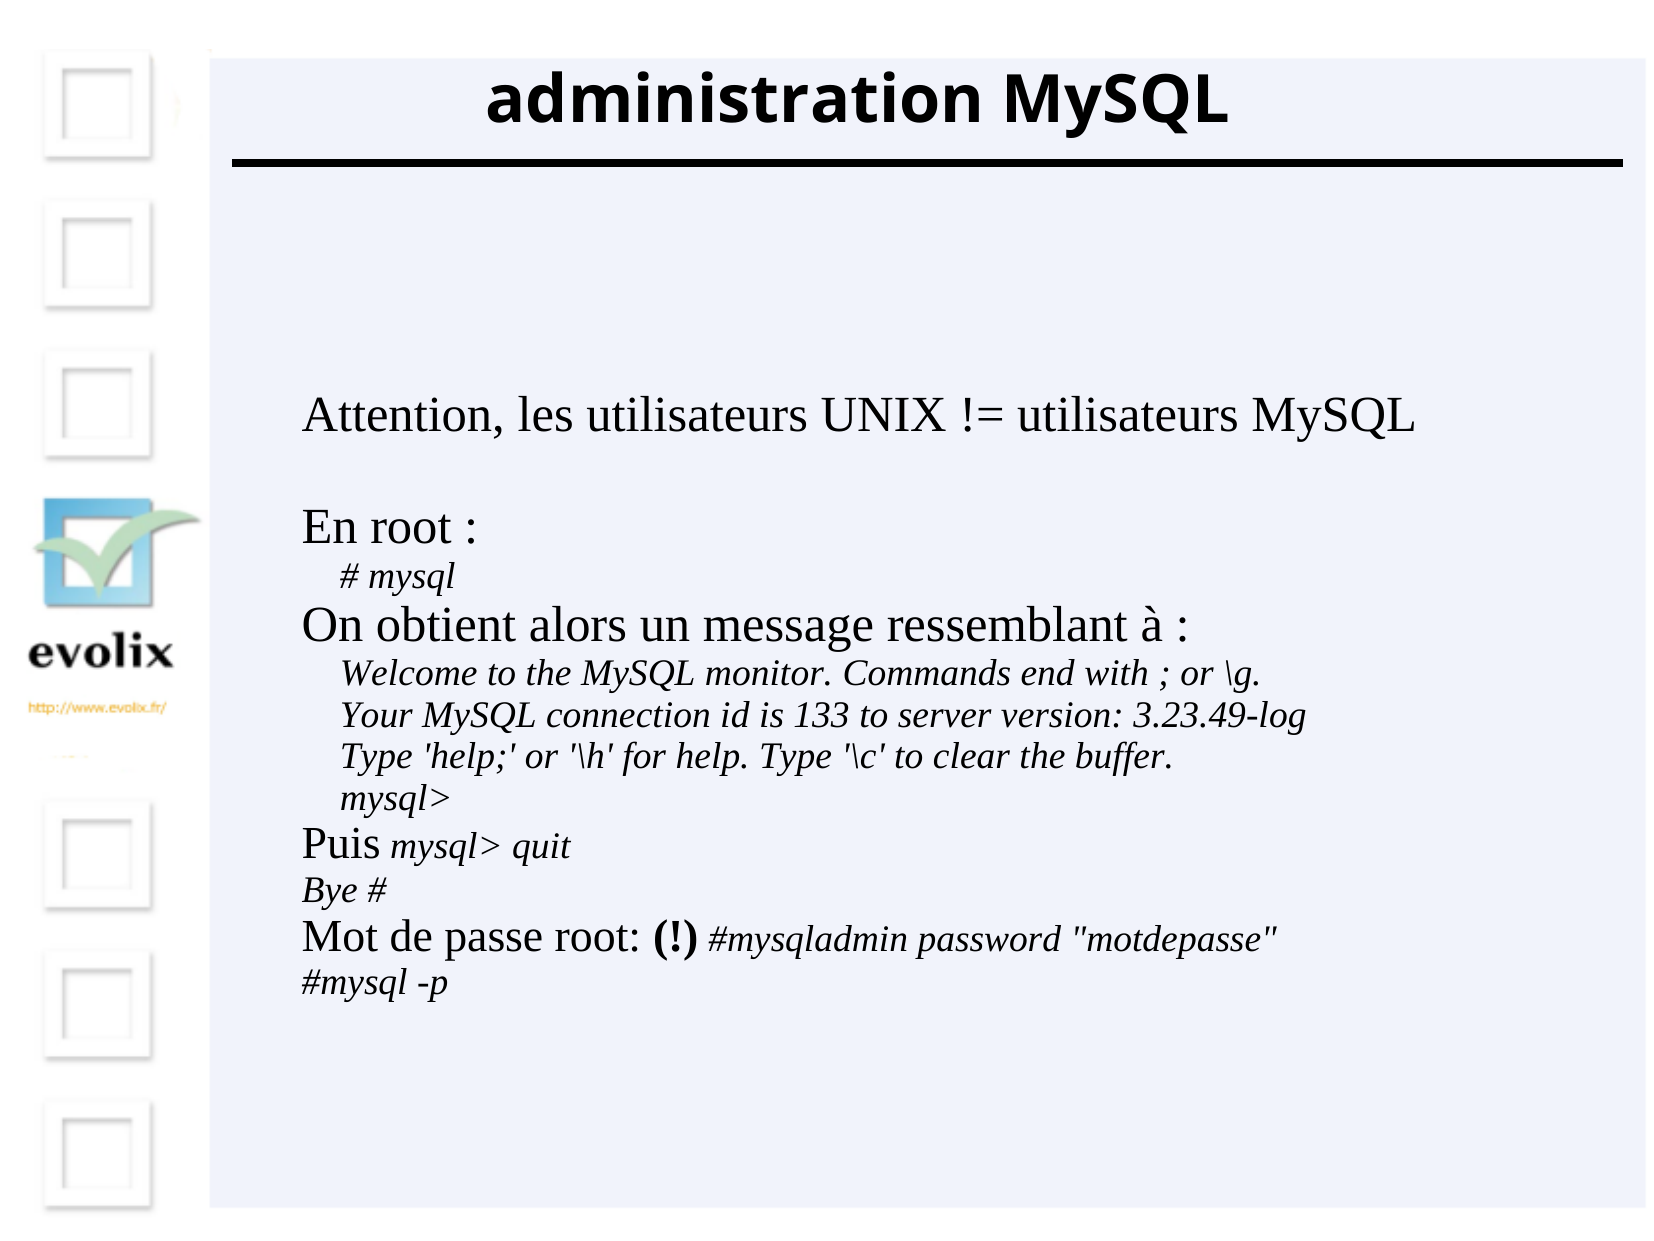

# administration MySQL
Attention, les utilisateurs UNIX != utilisateurs MySQL
En root :
# mysql
On obtient alors un message ressemblant à :
Welcome to the MySQL monitor. Commands end with ; or \g.
Your MySQL connection id is 133 to server version: 3.23.49-log
Type 'help;' or '\h' for help. Type '\c' to clear the buffer.
mysql>
Puis mysql> quit
Bye #
Mot de passe root: (!) #mysqladmin password "motdepasse"
#mysql -p